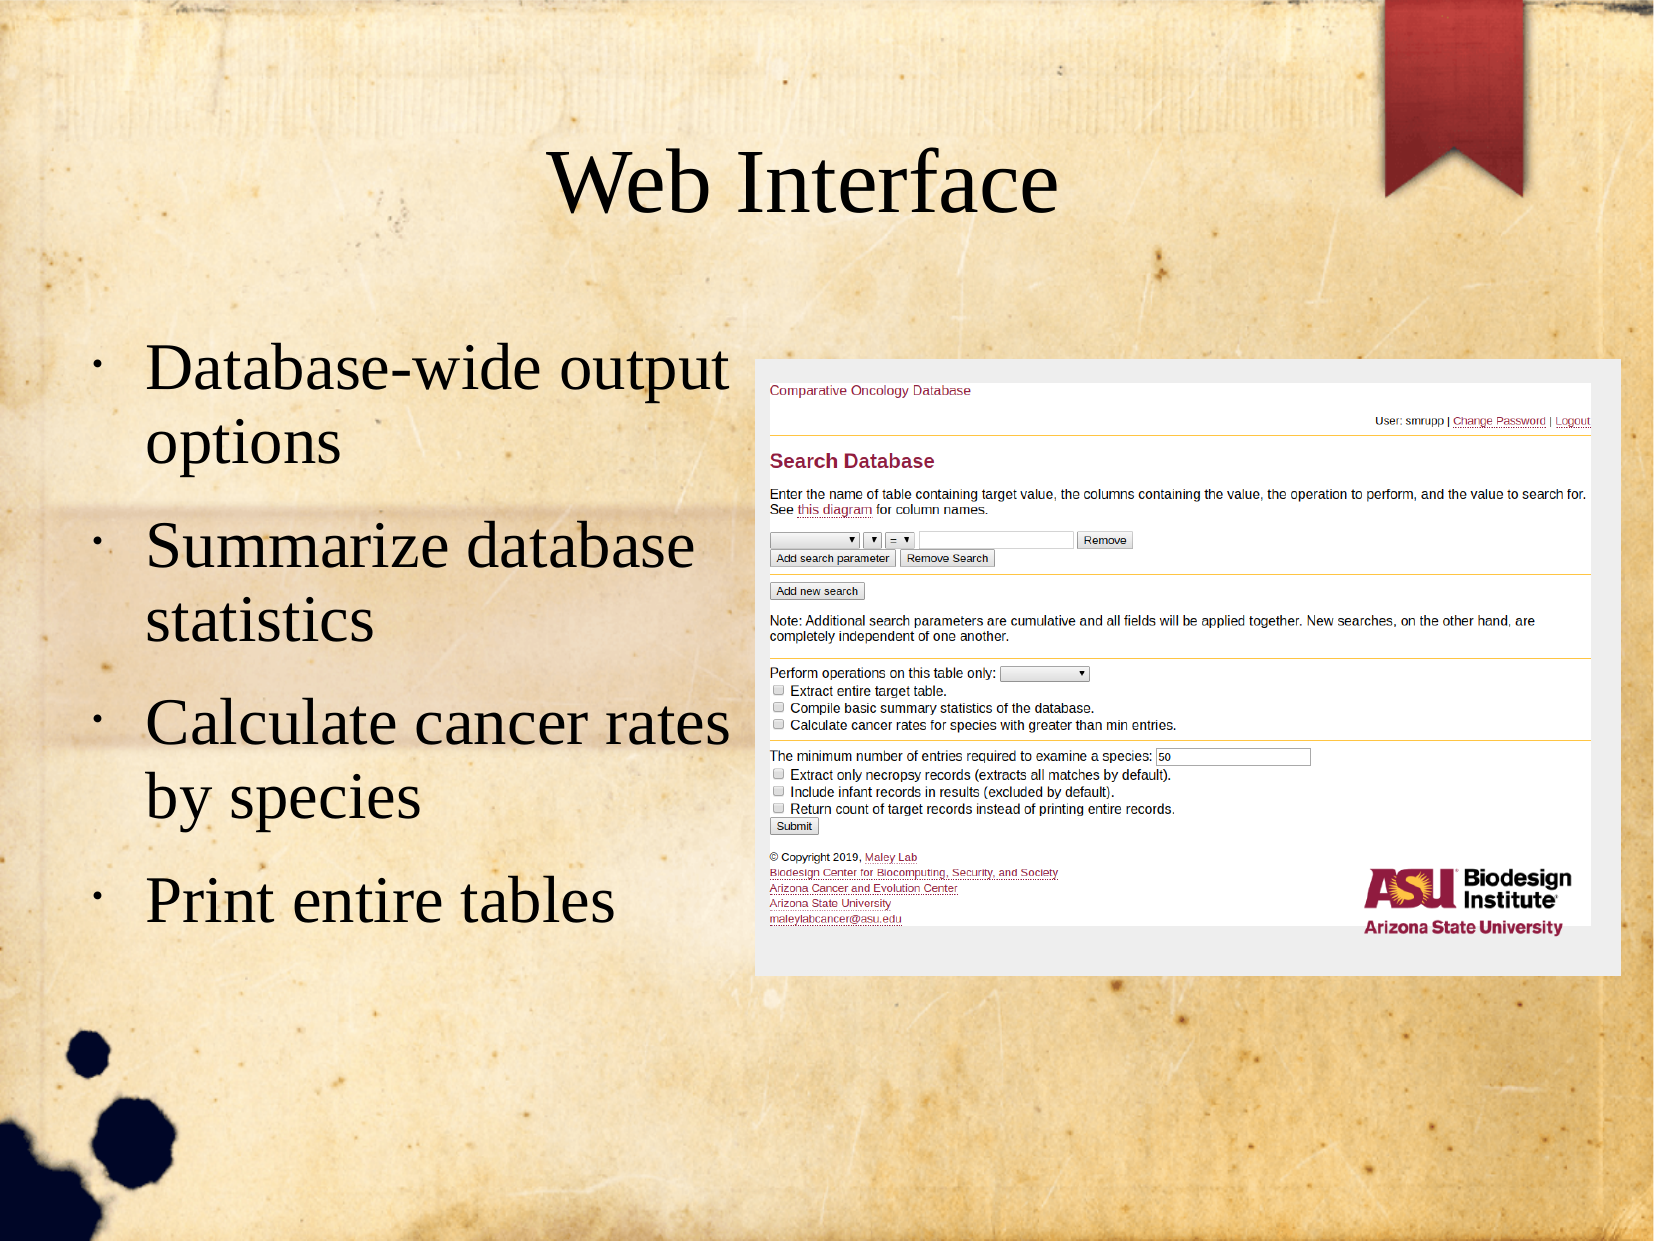

# Web Interface
Database-wide output options
Summarize database statistics
Calculate cancer rates by species
Print entire tables